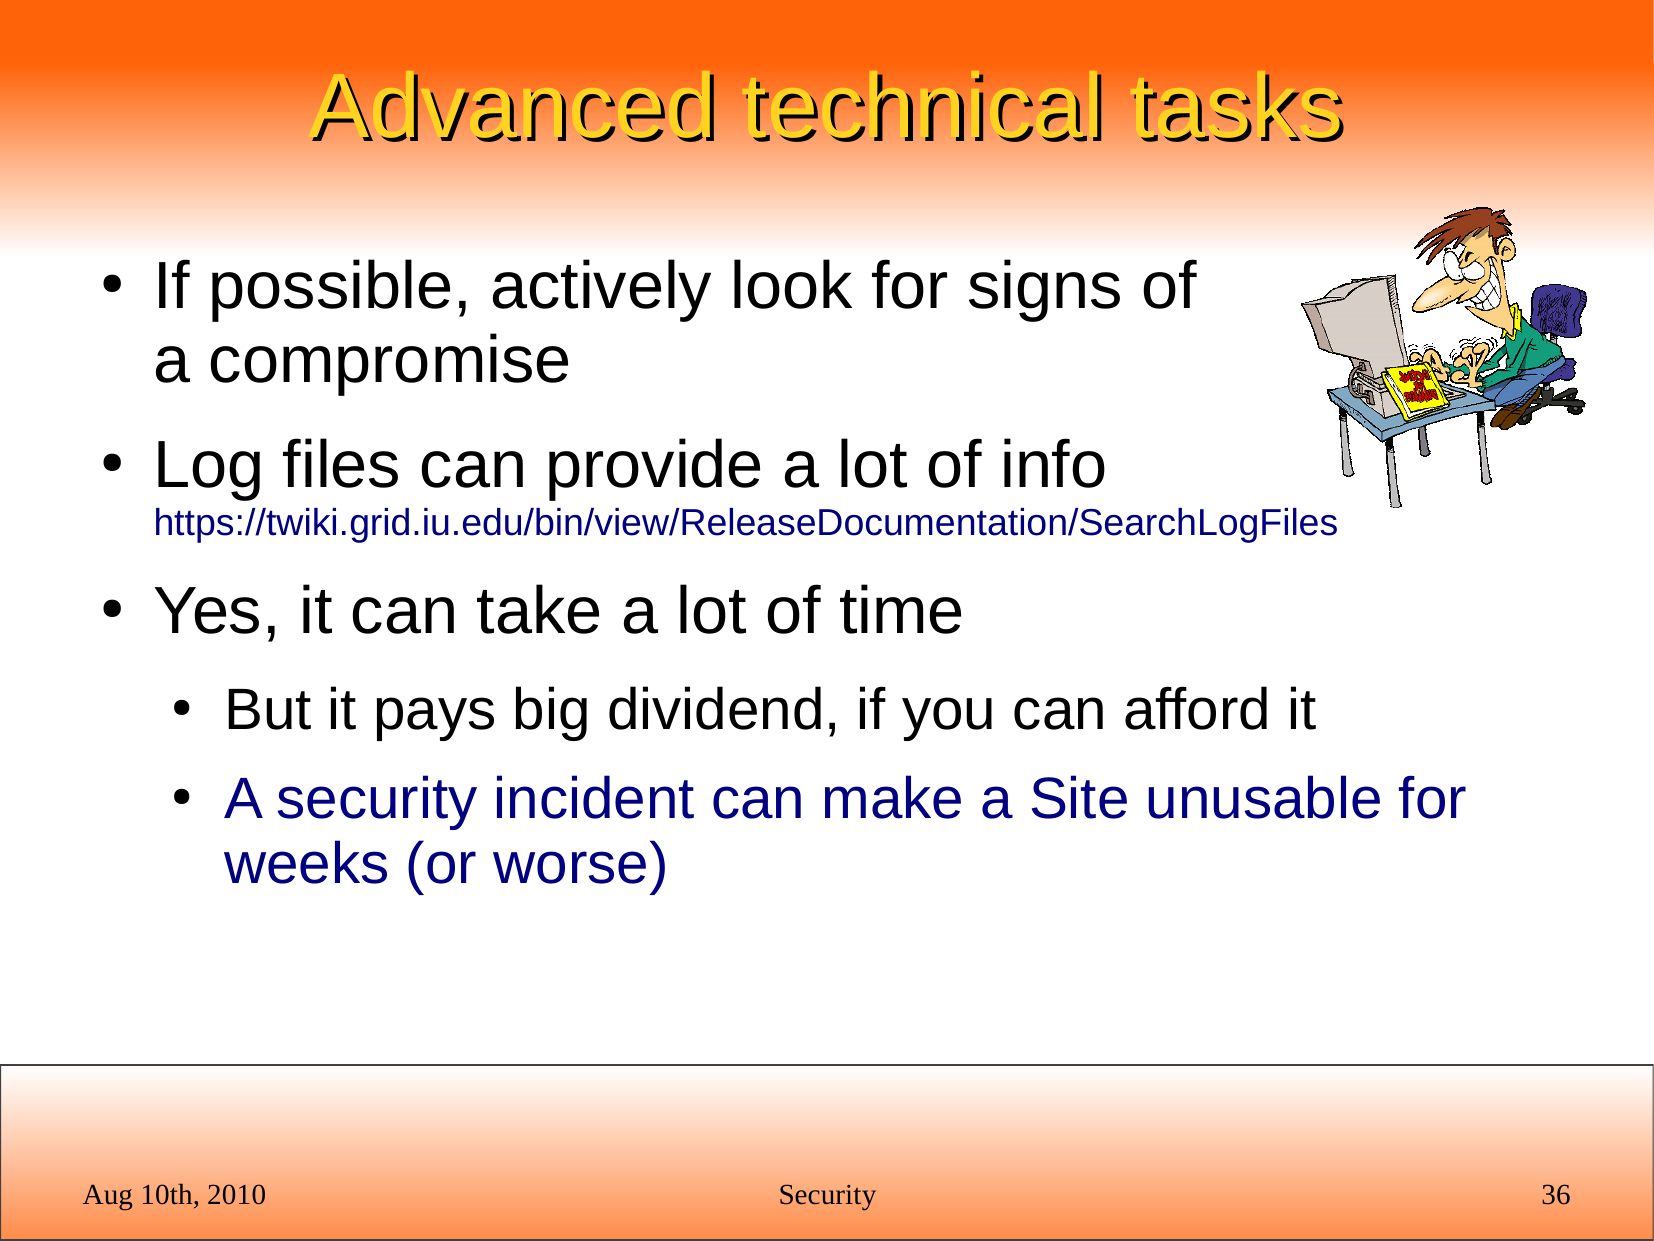

# Advanced technical tasks
If possible, actively look for signs of
a compromise
Log files can provide a lot of info
https://twiki.grid.iu.edu/bin/view/ReleaseDocumentation/SearchLogFiles
Yes, it can take a lot of time
But it pays big dividend, if you can afford it
A security incident can make a Site unusable for weeks (or worse)
Aug 10th, 2010
Security
36